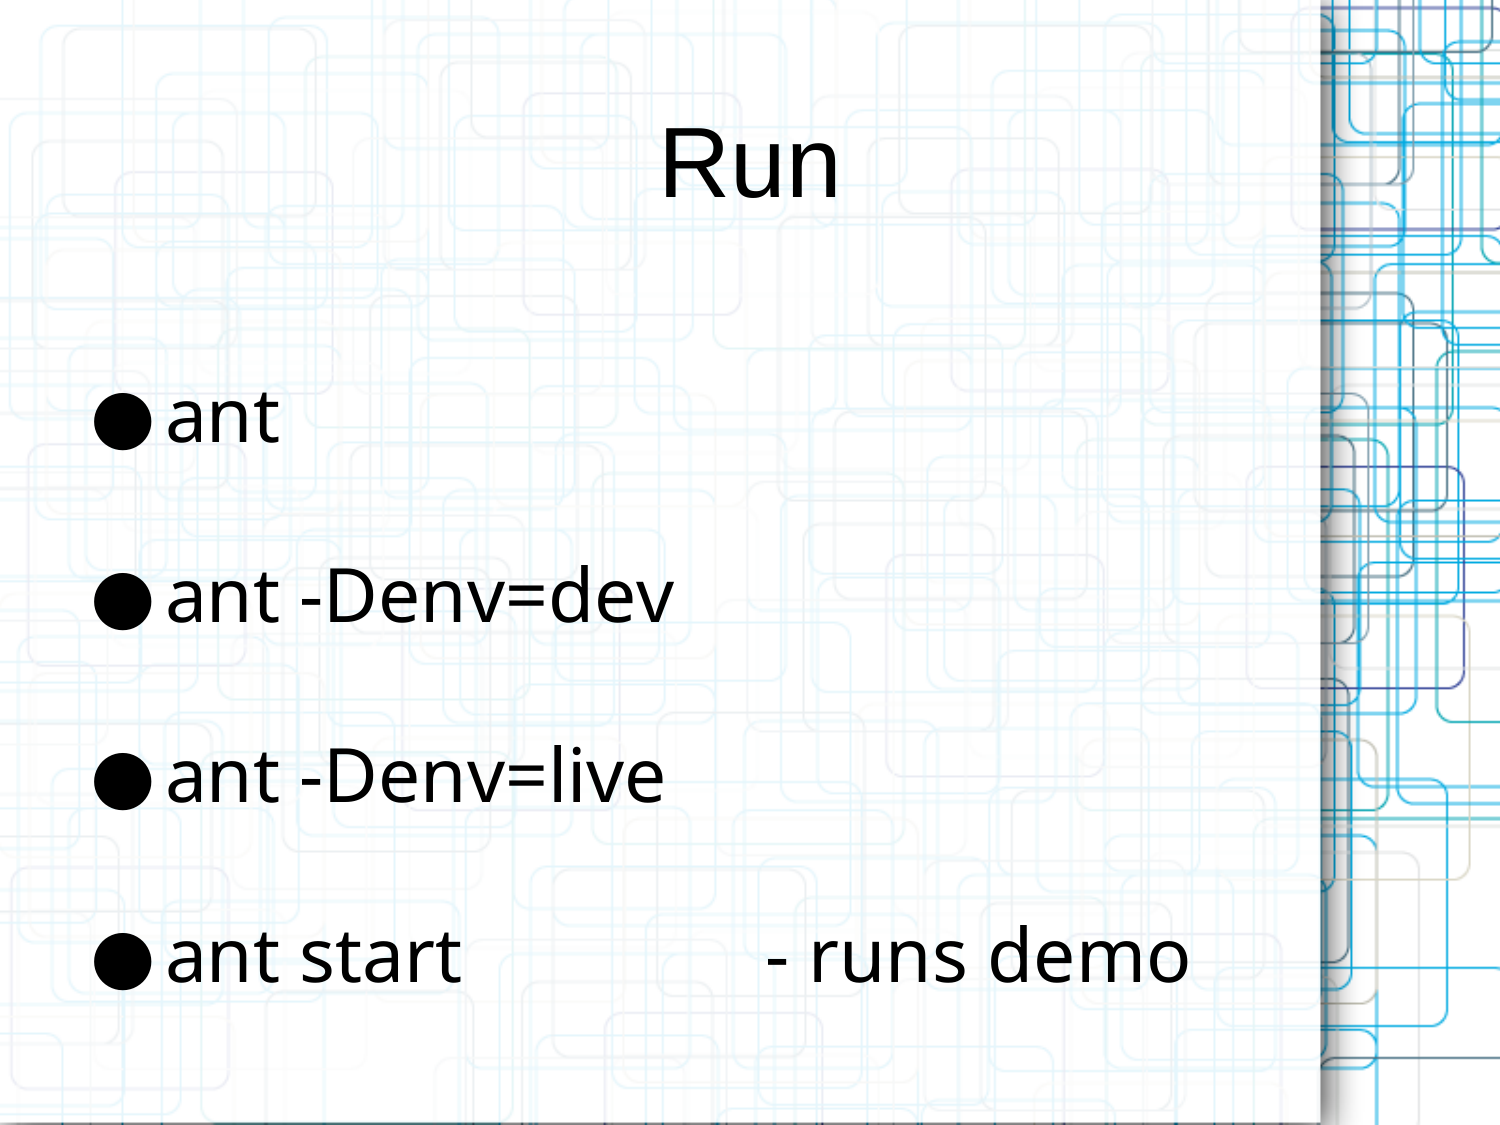

# Run
ant
ant -Denv=dev
ant -Denv=live
ant start					- runs demo